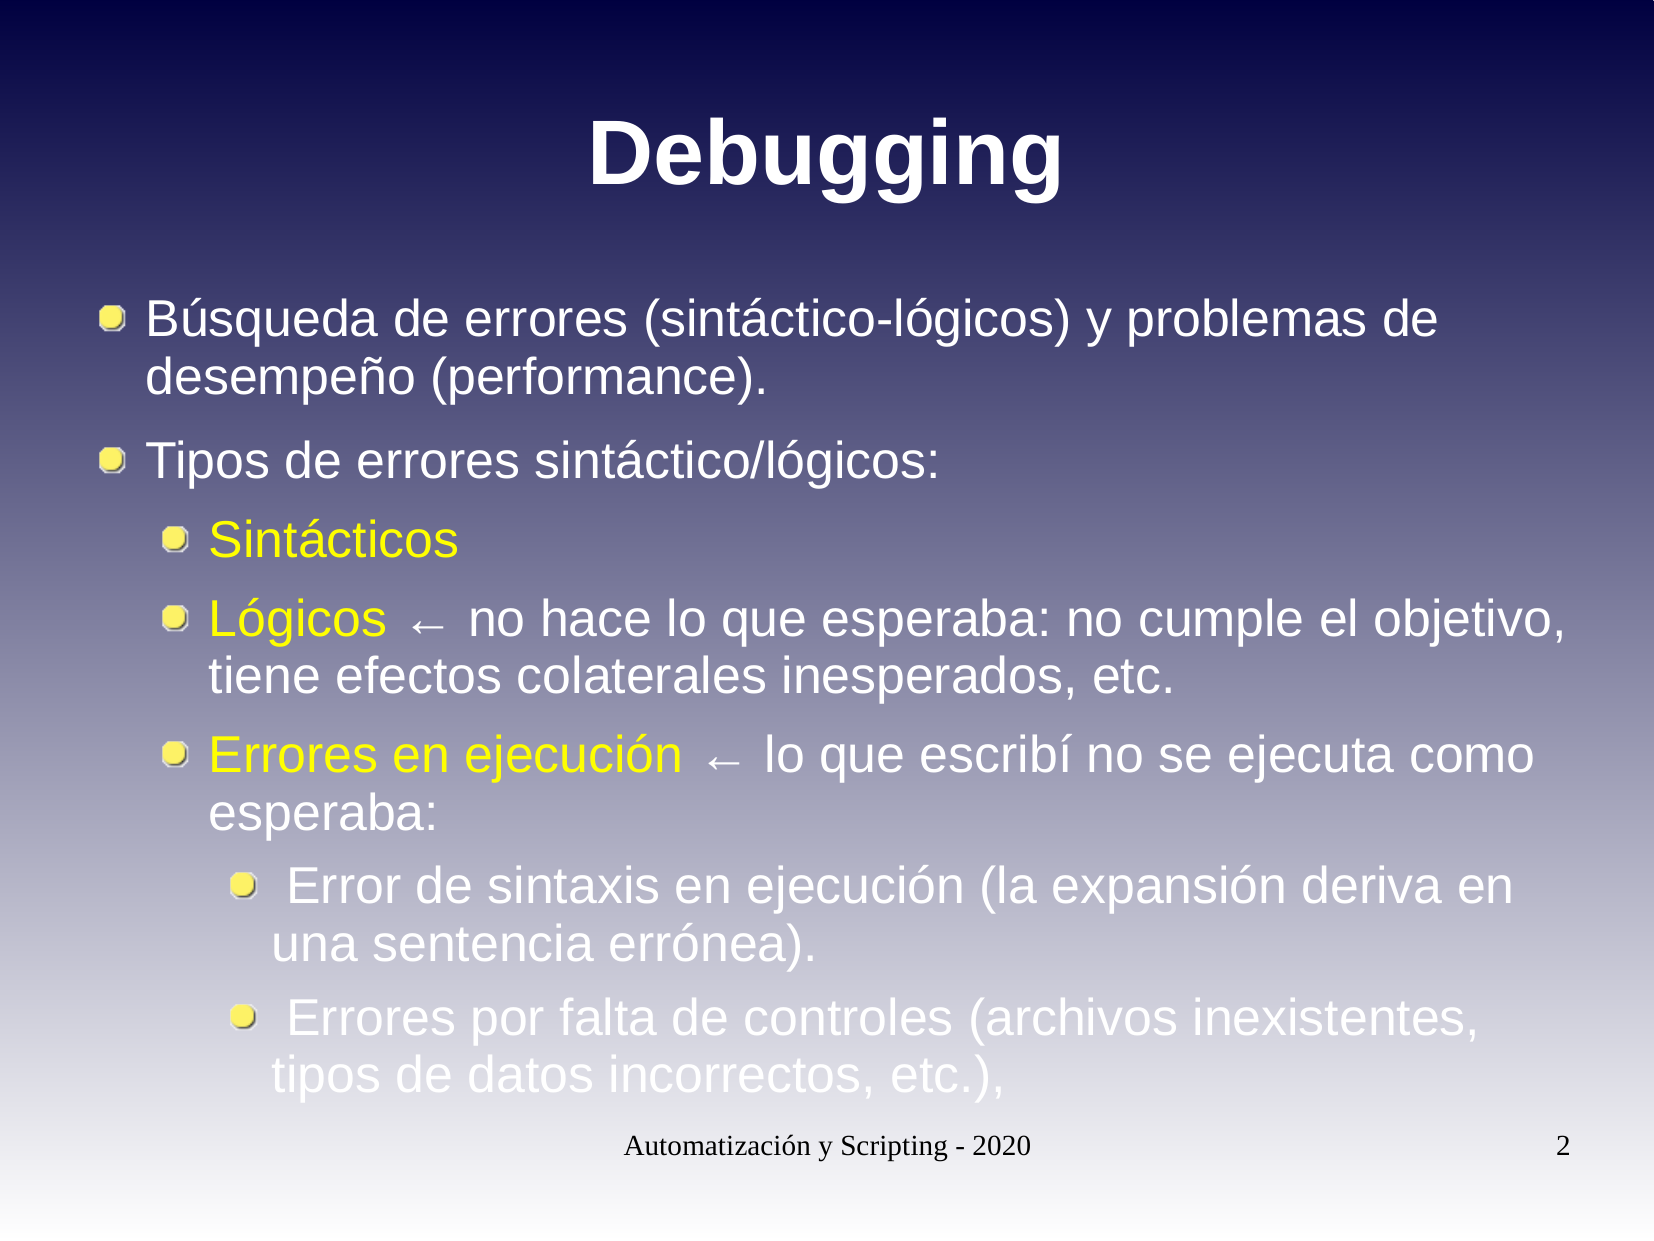

# Debugging
Búsqueda de errores (sintáctico-lógicos) y problemas de desempeño (performance).
Tipos de errores sintáctico/lógicos:
Sintácticos
Lógicos ← no hace lo que esperaba: no cumple el objetivo, tiene efectos colaterales inesperados, etc.
Errores en ejecución ← lo que escribí no se ejecuta como esperaba:
 Error de sintaxis en ejecución (la expansión deriva en una sentencia errónea).
 Errores por falta de controles (archivos inexistentes, tipos de datos incorrectos, etc.),
Automatización y Scripting - 2020
2